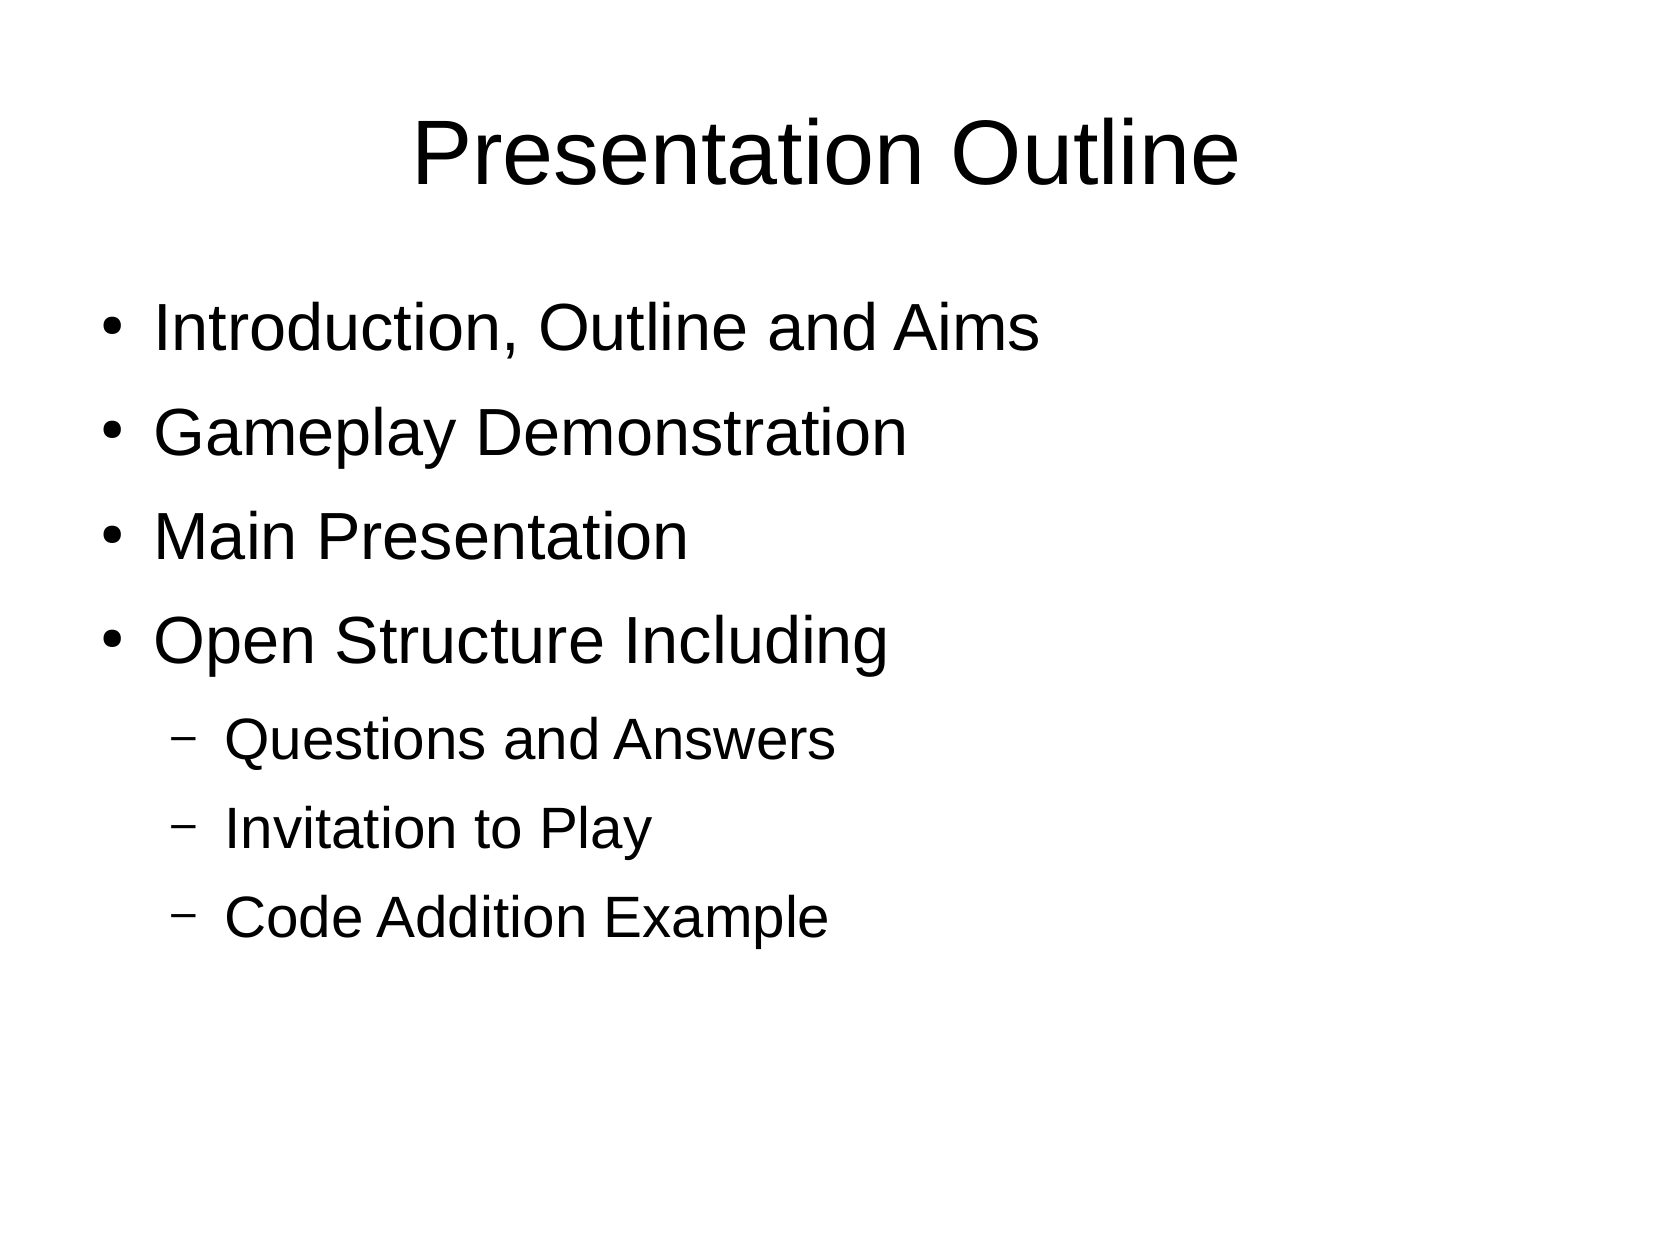

# Presentation Outline
Introduction, Outline and Aims
Gameplay Demonstration
Main Presentation
Open Structure Including
Questions and Answers
Invitation to Play
Code Addition Example